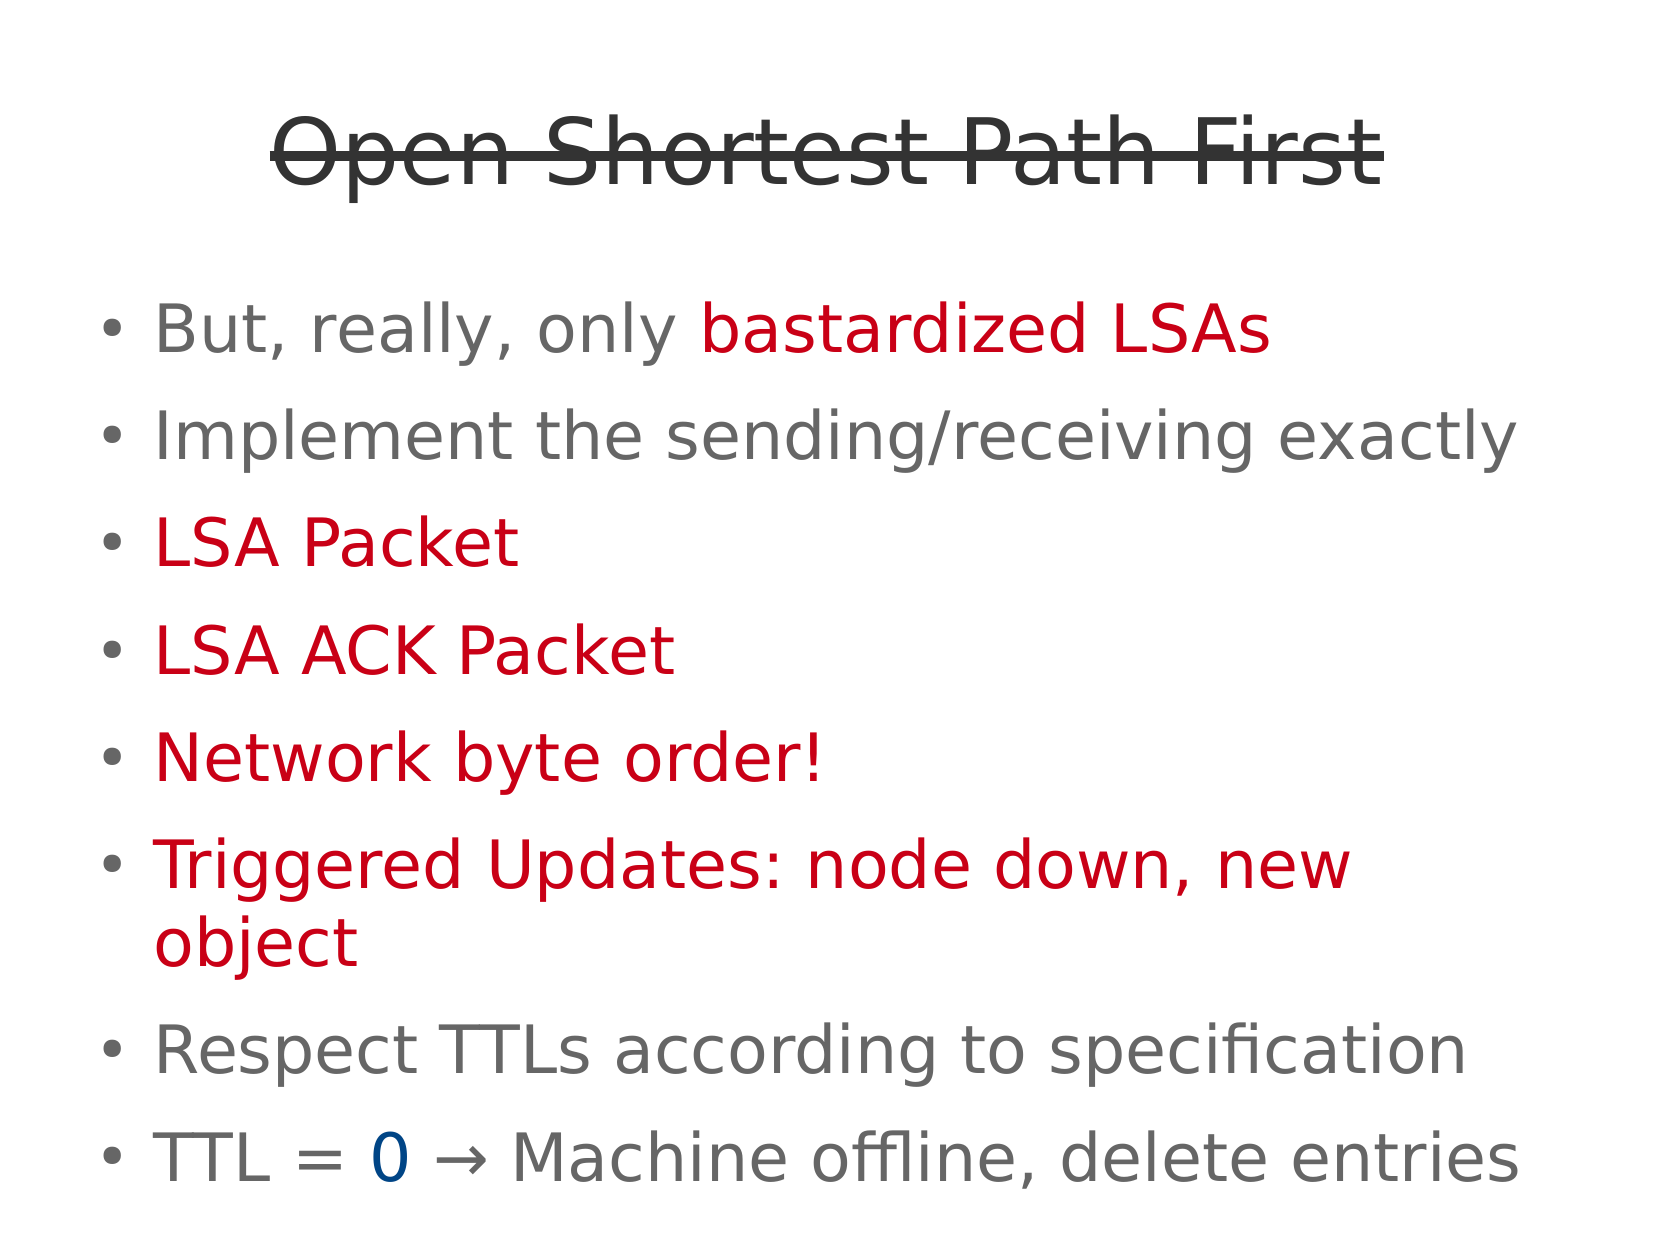

# Open Shortest Path First
But, really, only bastardized LSAs
Implement the sending/receiving exactly
LSA Packet
LSA ACK Packet
Network byte order!
Triggered Updates: node down, new object
Respect TTLs according to specification
TTL = 0 → Machine offline, delete entries